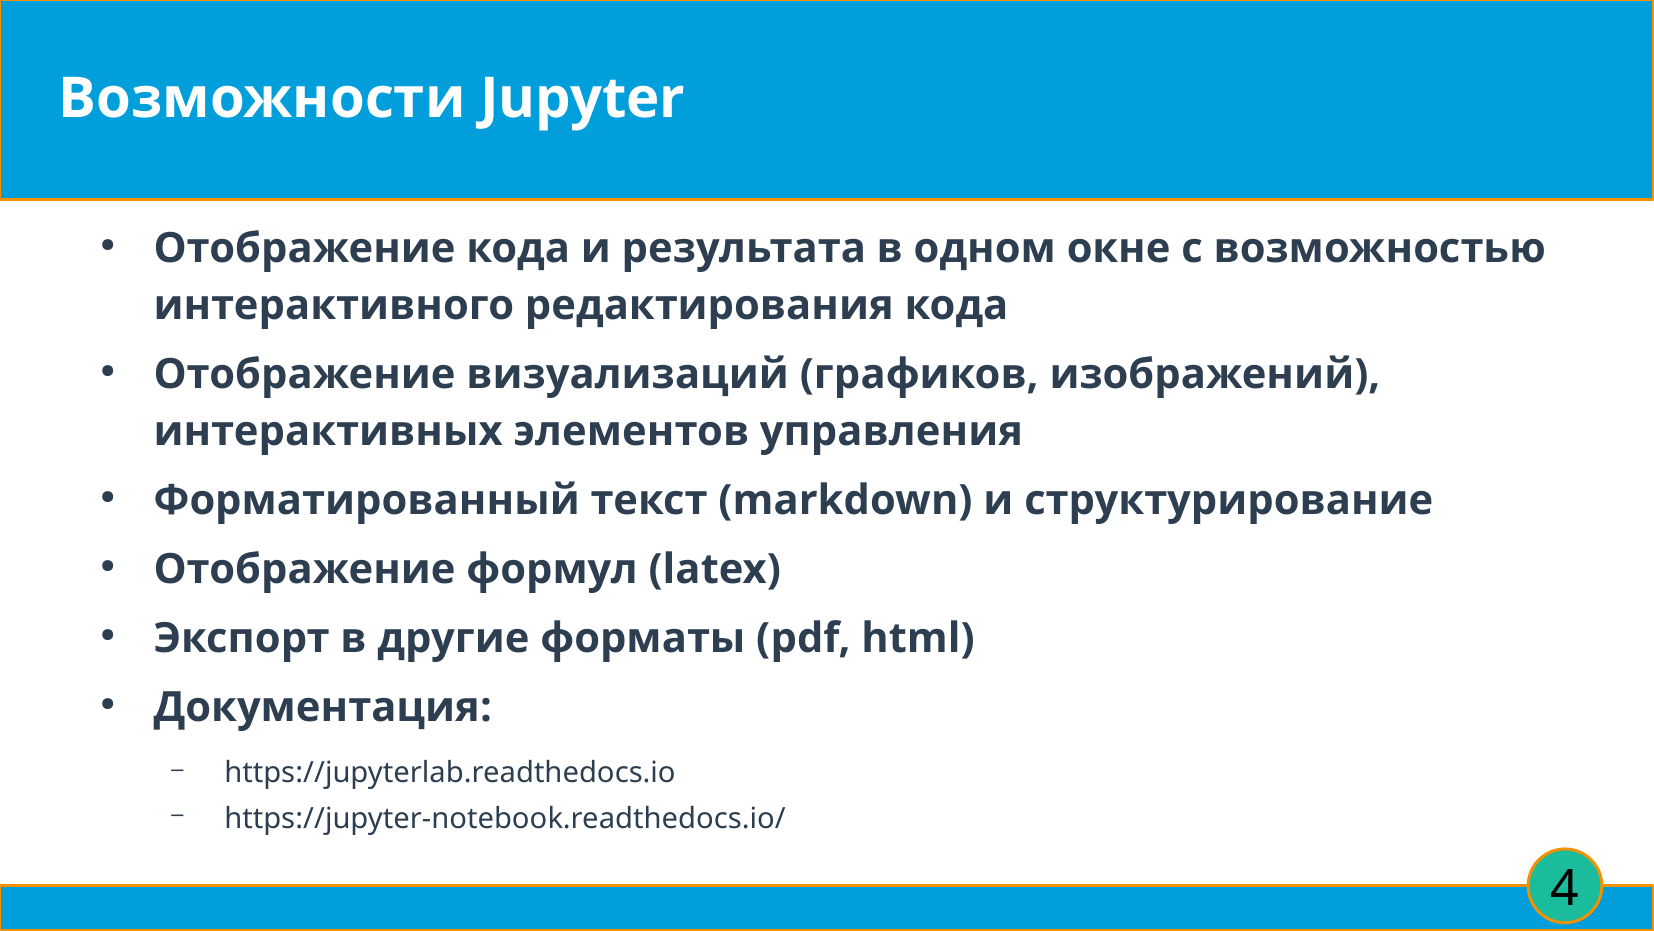

# Возможности Jupyter
Отображение кода и результата в одном окне c возможностью интерактивного редактирования кода
Отображение визуализаций (графиков, изображений), интерактивных элементов управления
Форматированный текст (markdown) и структурирование
Отображение формул (latex)
Экспорт в другие форматы (pdf, html)
Документация:
https://jupyterlab.readthedocs.io
https://jupyter-notebook.readthedocs.io/